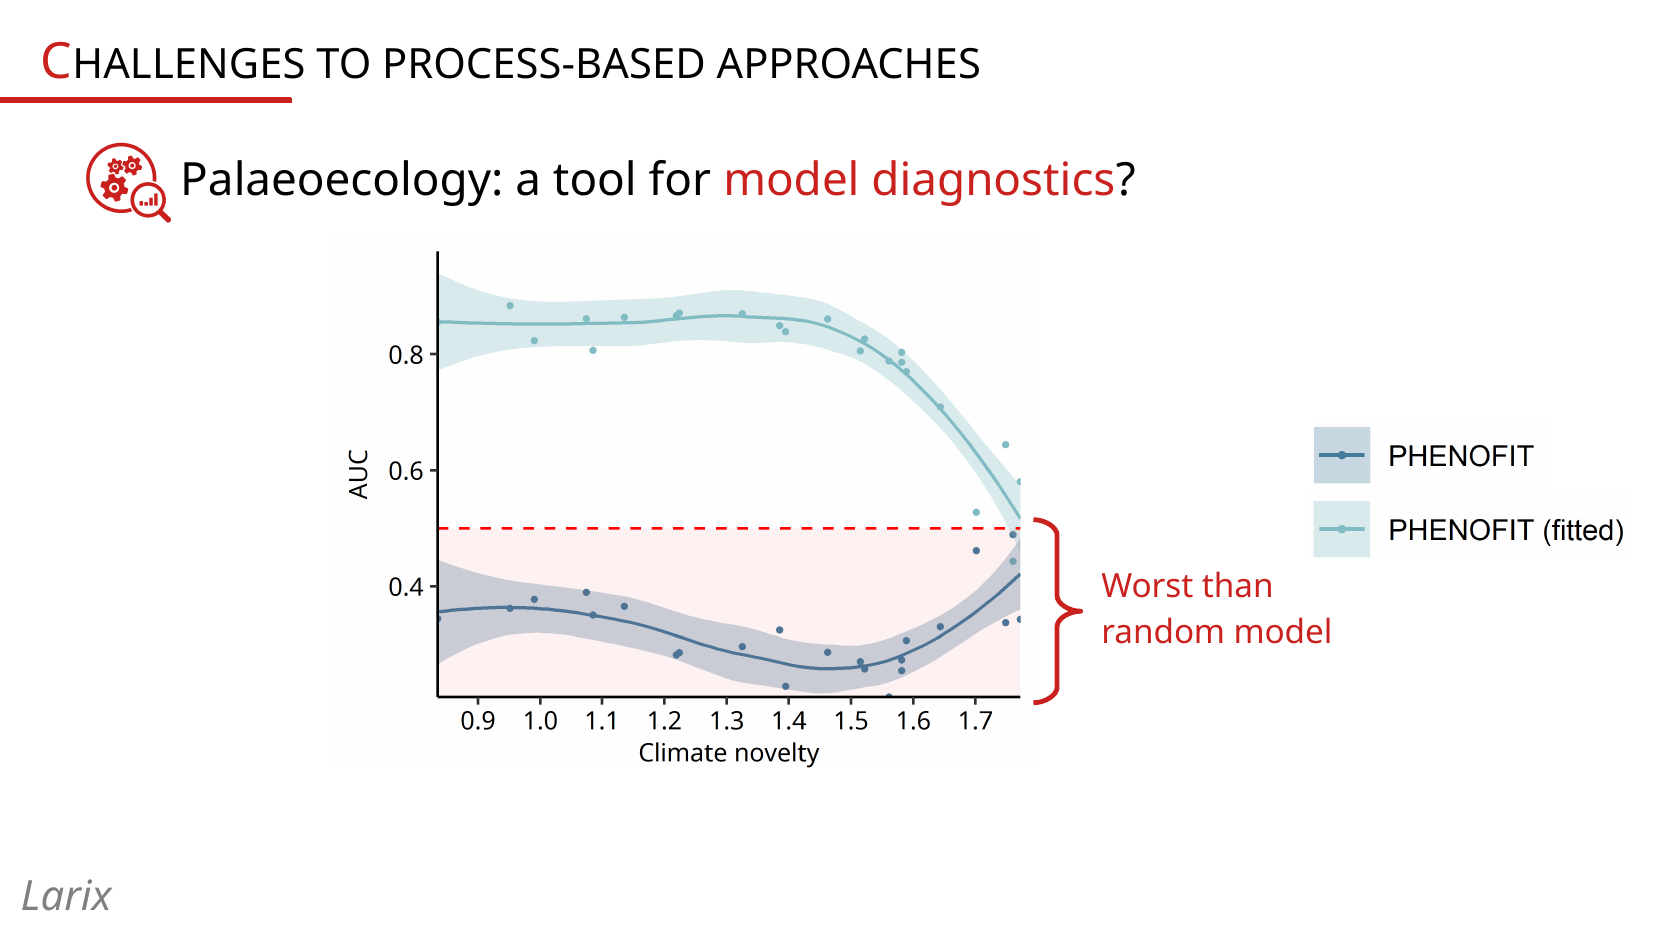

CHALLENGES TO PROCESS-BASED APPROACHES
Palaeoecology: a tool for model diagnostics?
Worst than
random model
Larix